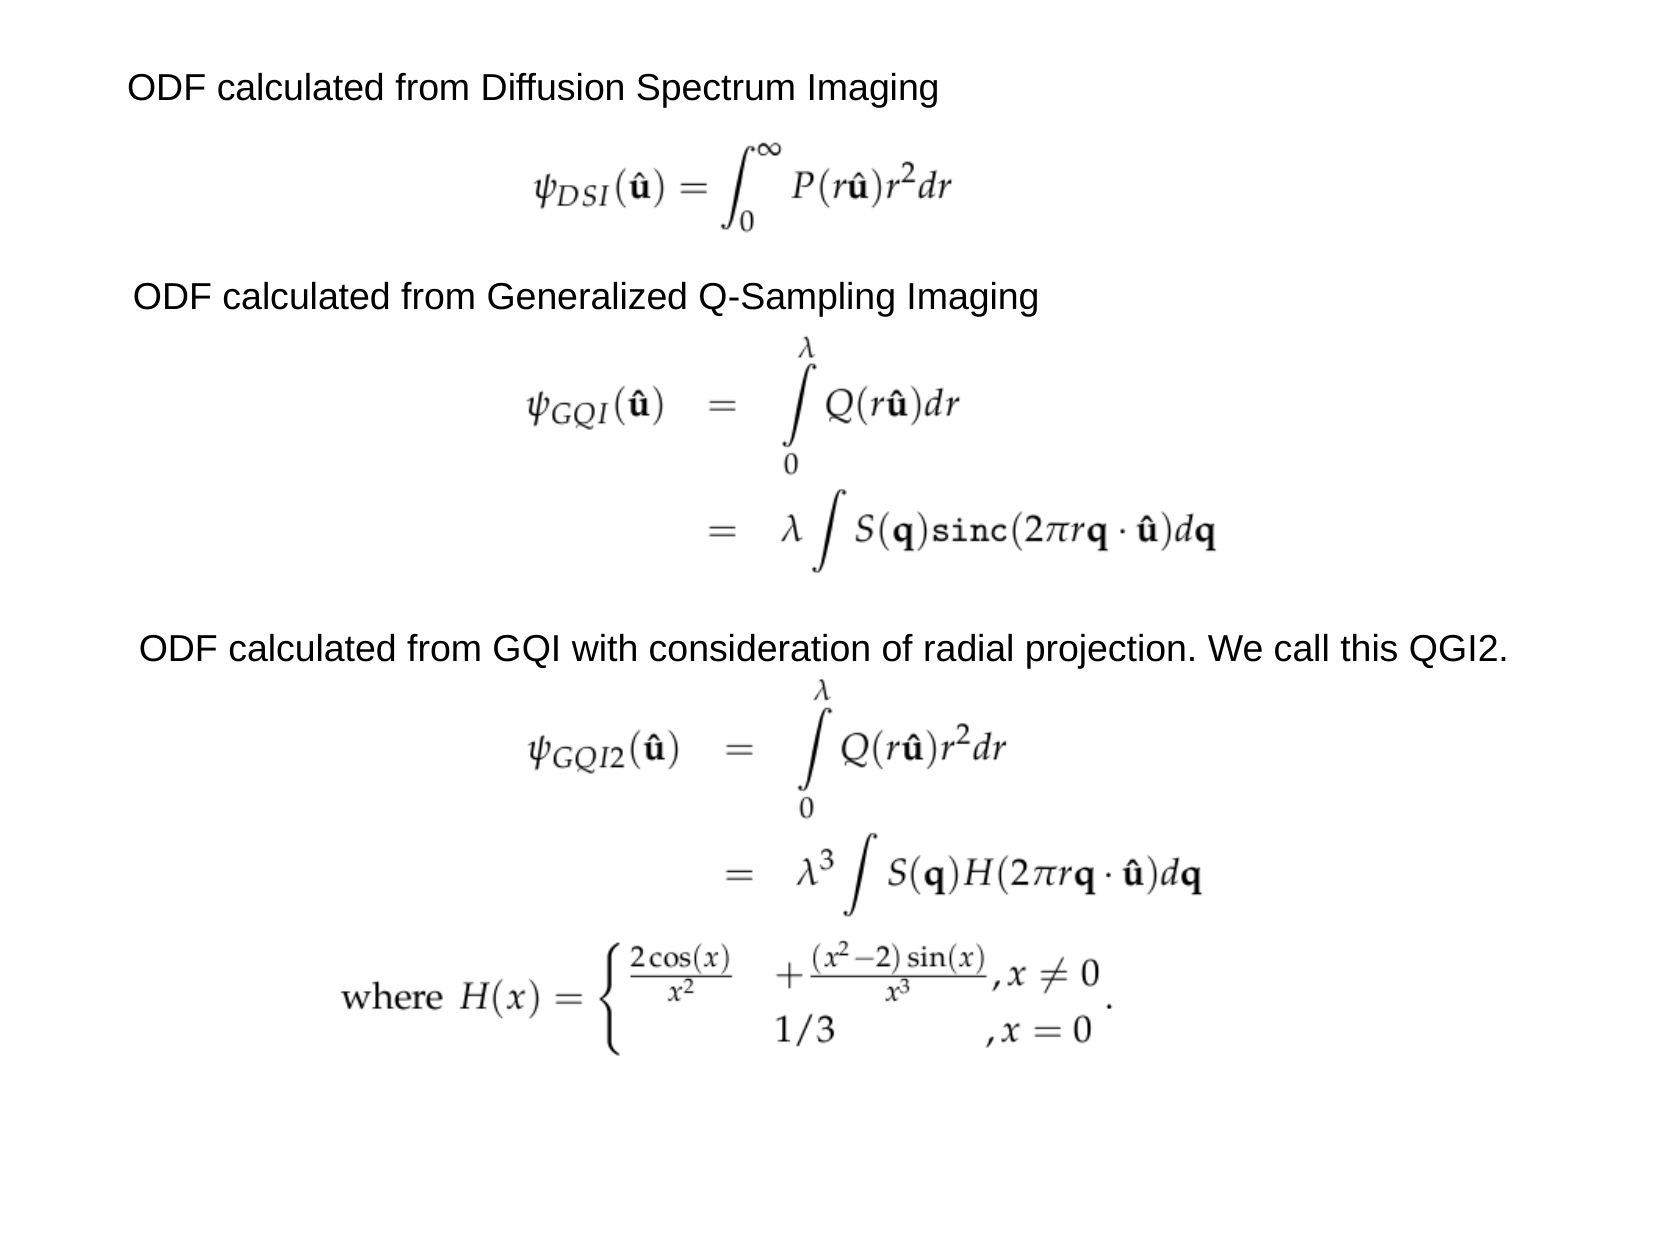

ODF calculated from Diffusion Spectrum Imaging
ODF calculated from Generalized Q-Sampling Imaging
ODF calculated from GQI with consideration of radial projection. We call this QGI2.